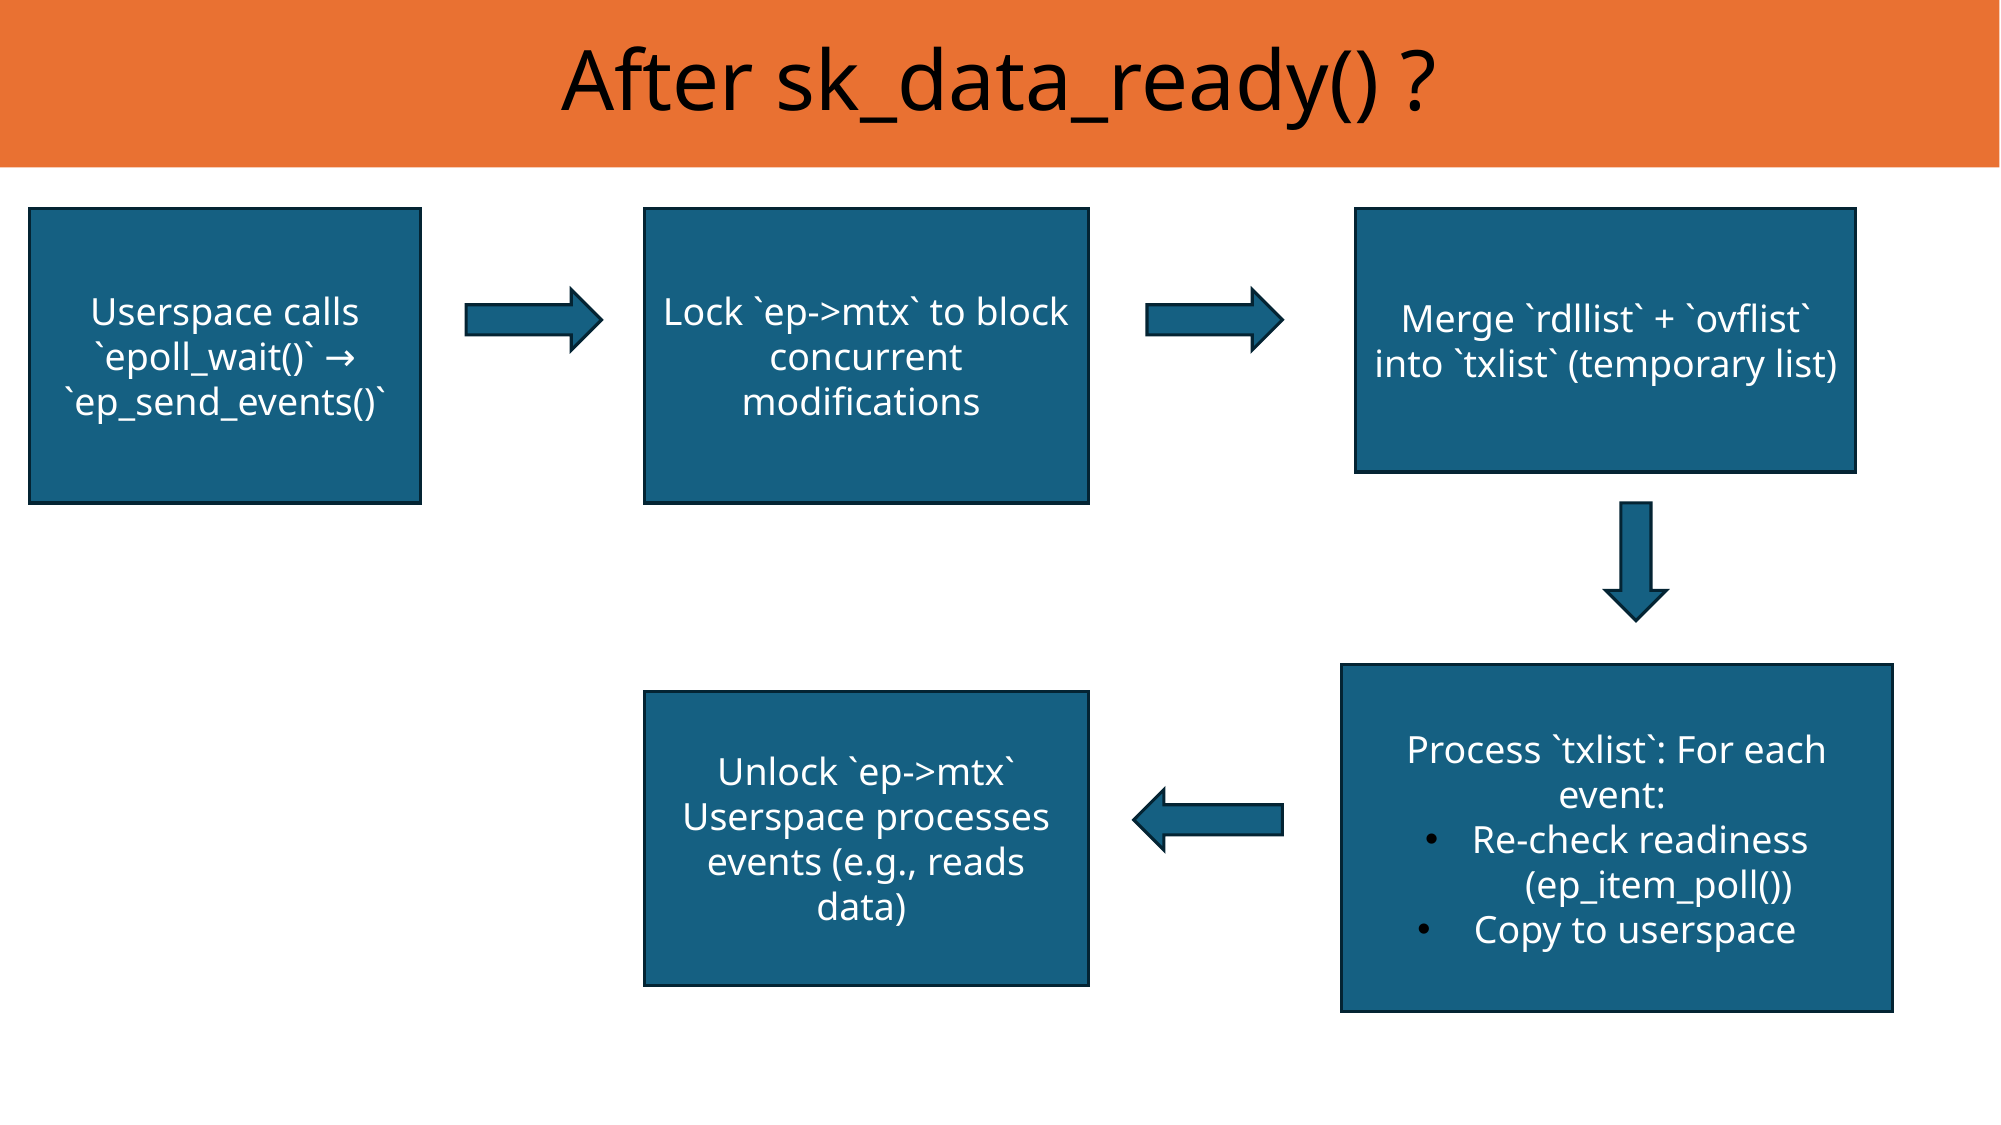

# After sk_data_ready() ?
Userspace calls `epoll_wait()` → `ep_send_events()`
Lock `ep->mtx` to block concurrent modifications
Merge `rdllist` + `ovflist` into `txlist` (temporary list)
Process `txlist`: For each event:
Re-check readiness (ep_item_poll())
 Copy to userspace
Unlock `ep->mtx`
Userspace processes events (e.g., reads data)